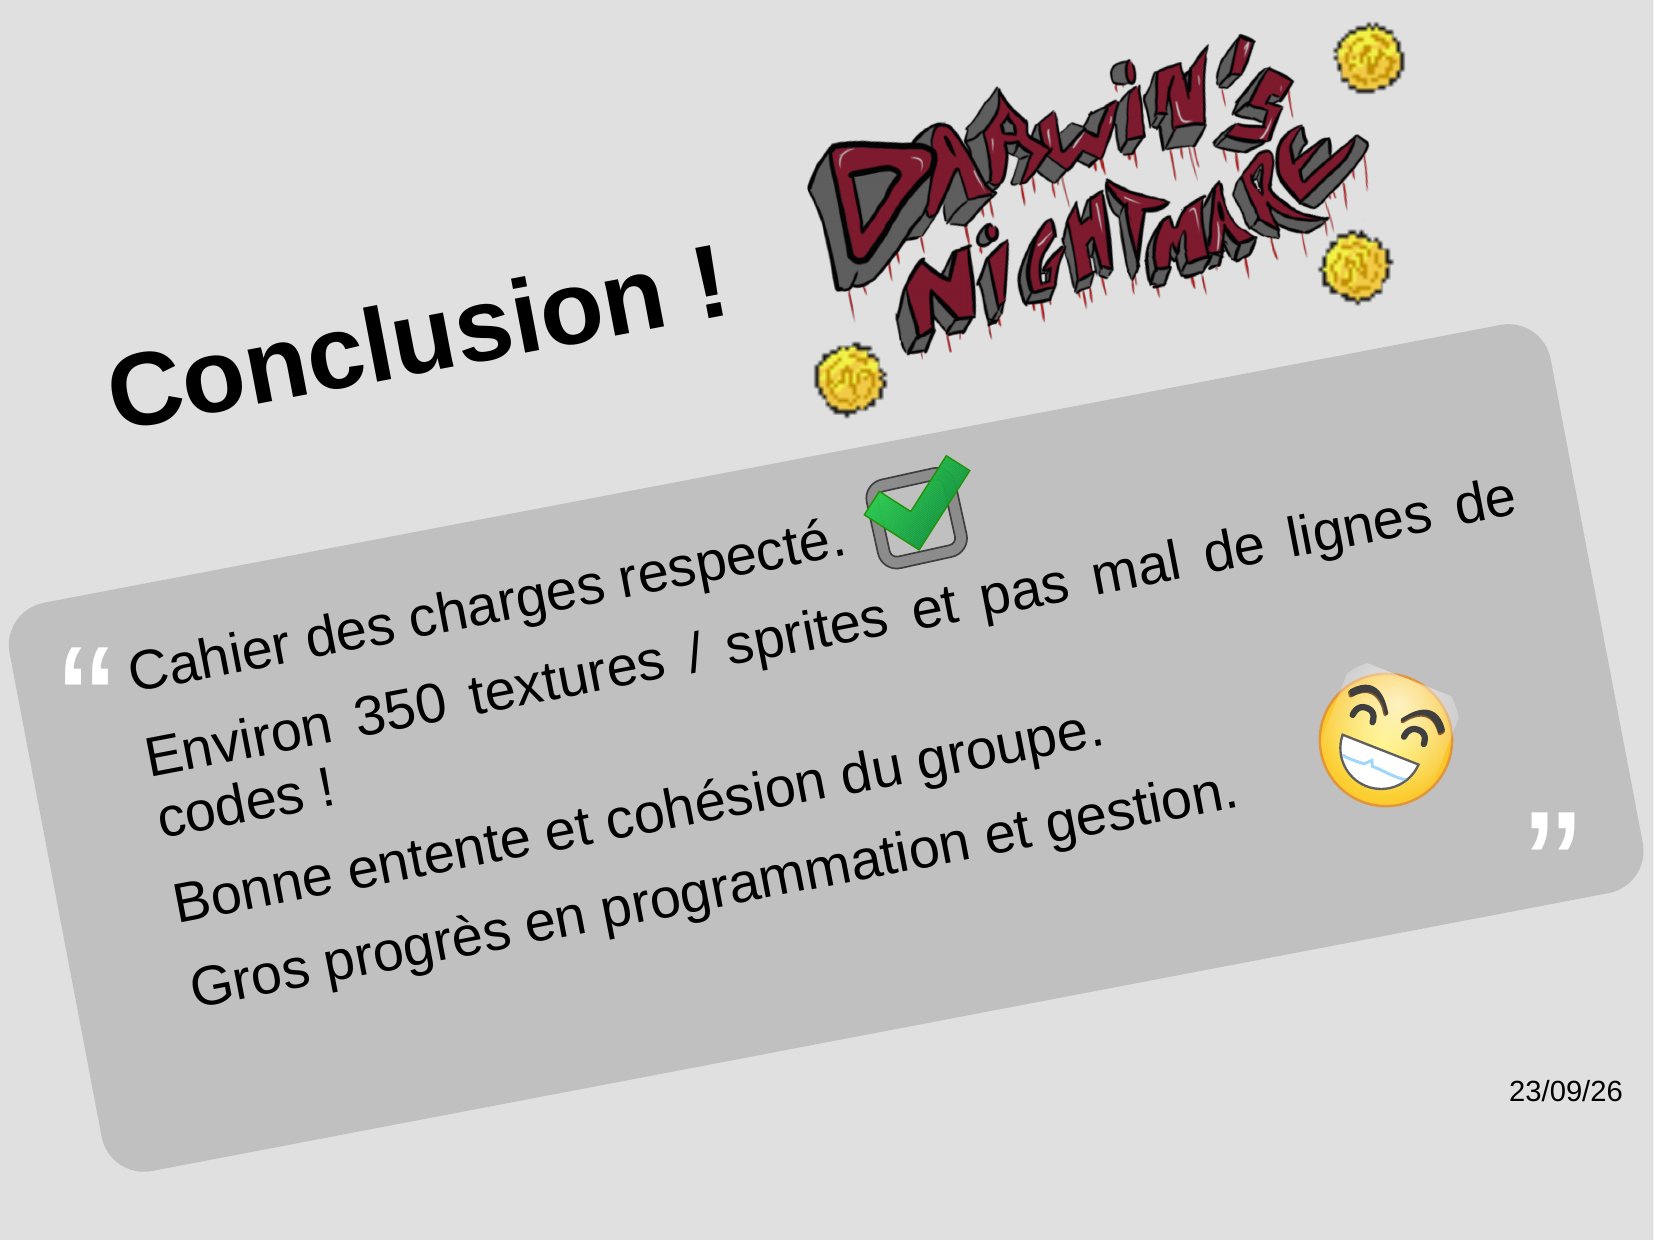

# Conclusion !
Cahier des charges respecté.
Environ 350 textures / sprites et pas mal de lignes de codes !
Bonne entente et cohésion du groupe.
Gros progrès en programmation et gestion.
11